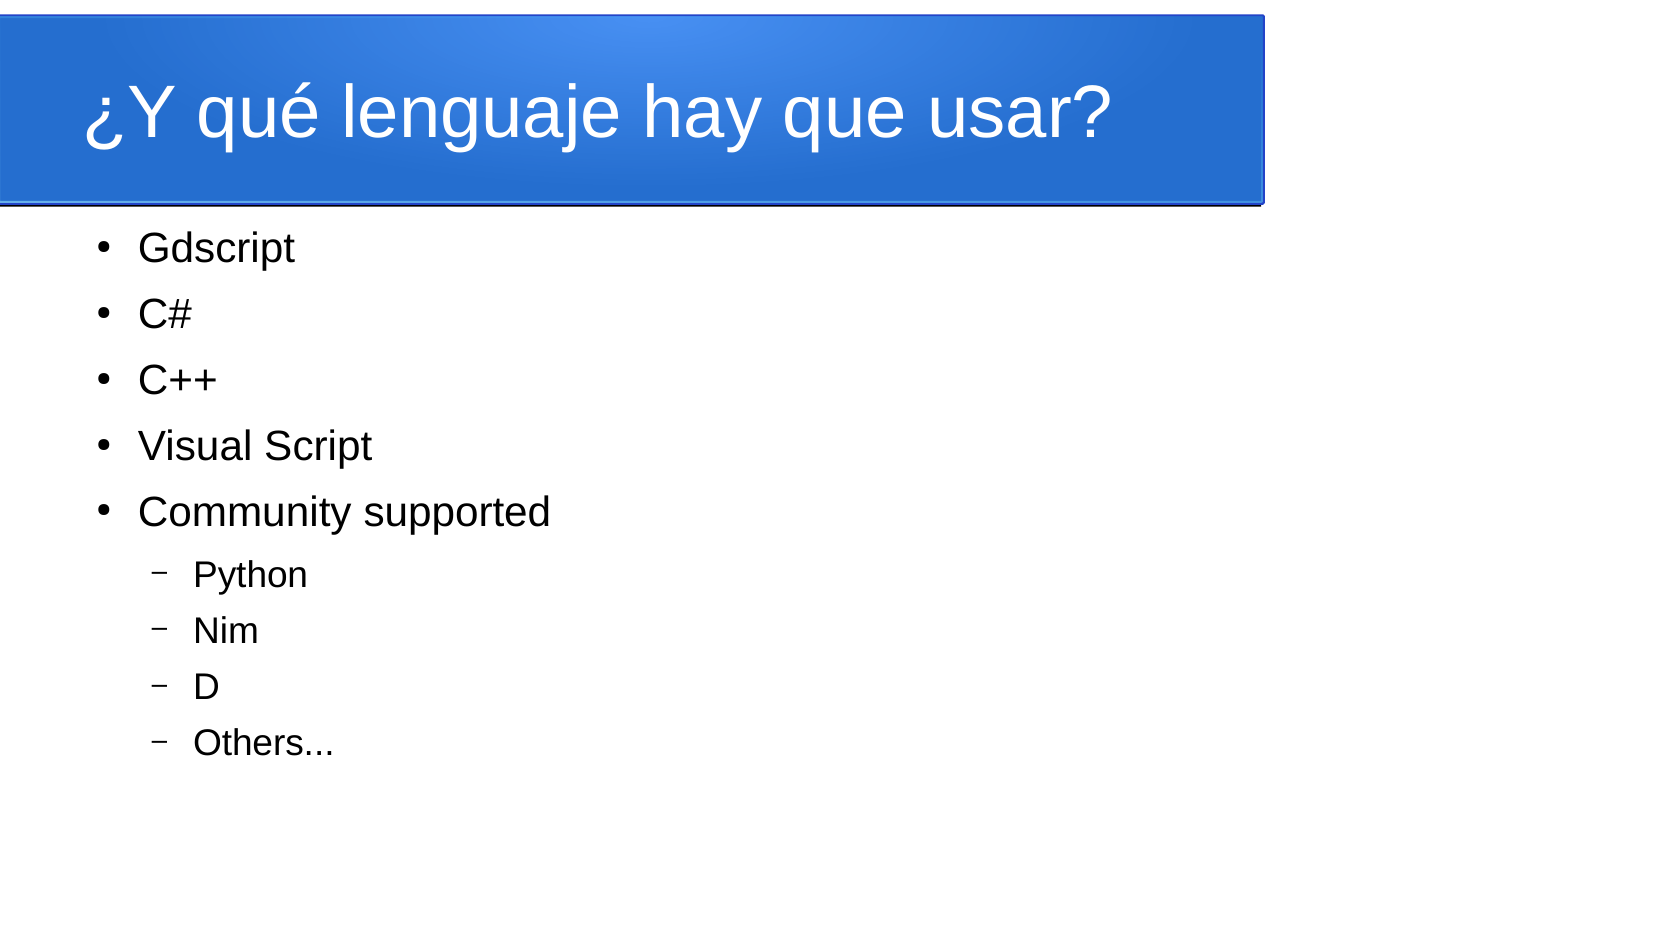

# ¿Y qué lenguaje hay que usar?
Gdscript
C#
C++
Visual Script
Community supported
Python
Nim
D
Others...